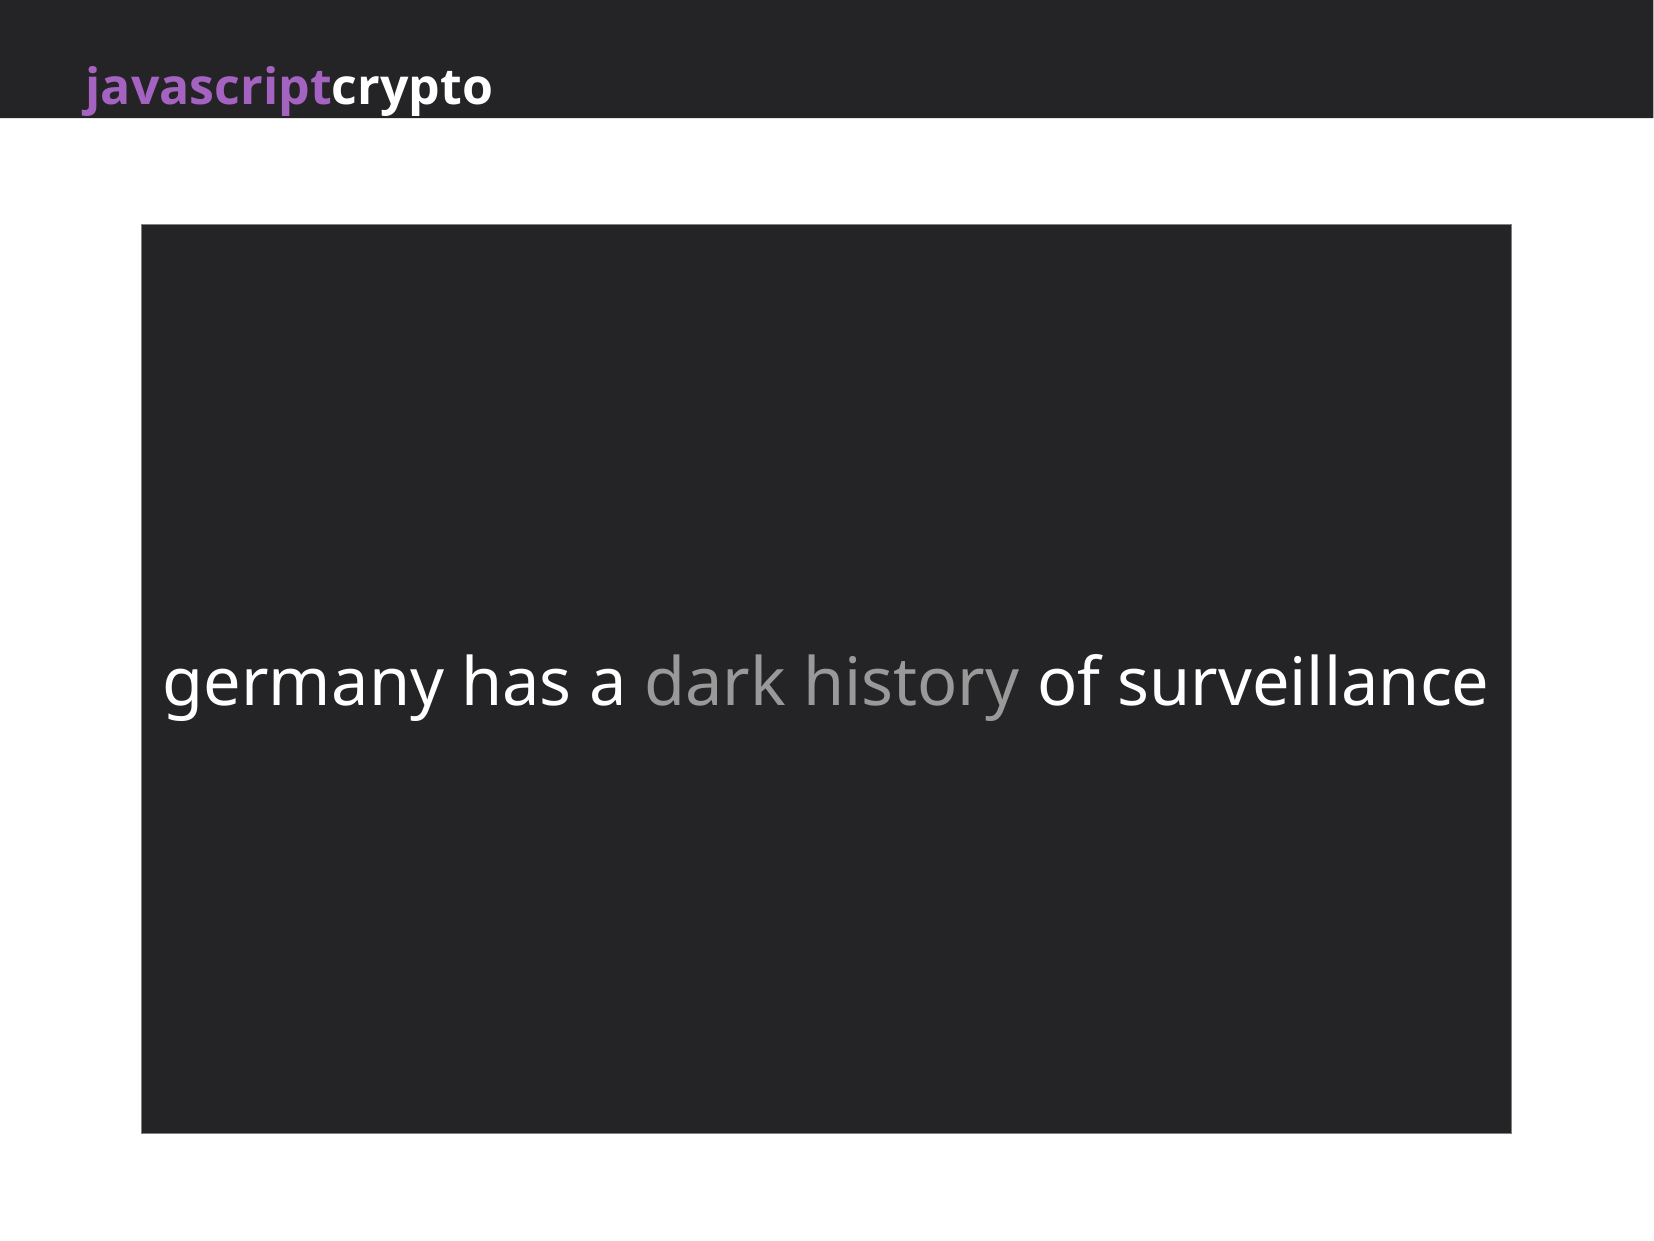

javascriptcrypto
germany has a dark history of surveillance
encrypt shit